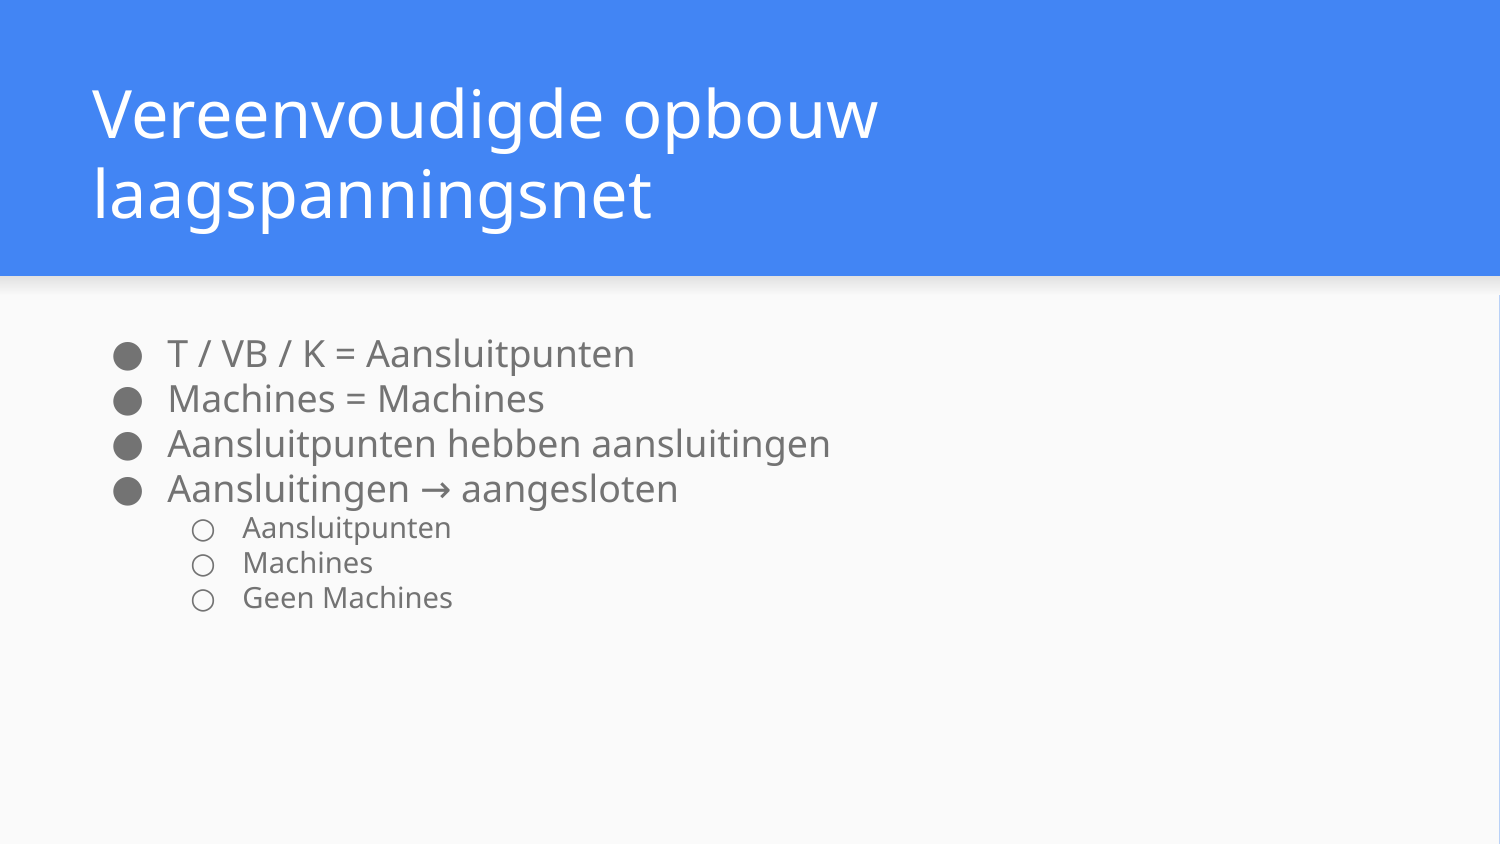

# Vereenvoudigde opbouw laagspanningsnet
T / VB / K = Aansluitpunten
Machines = Machines
Aansluitpunten hebben aansluitingen
Aansluitingen → aangesloten
Aansluitpunten
Machines
Geen Machines